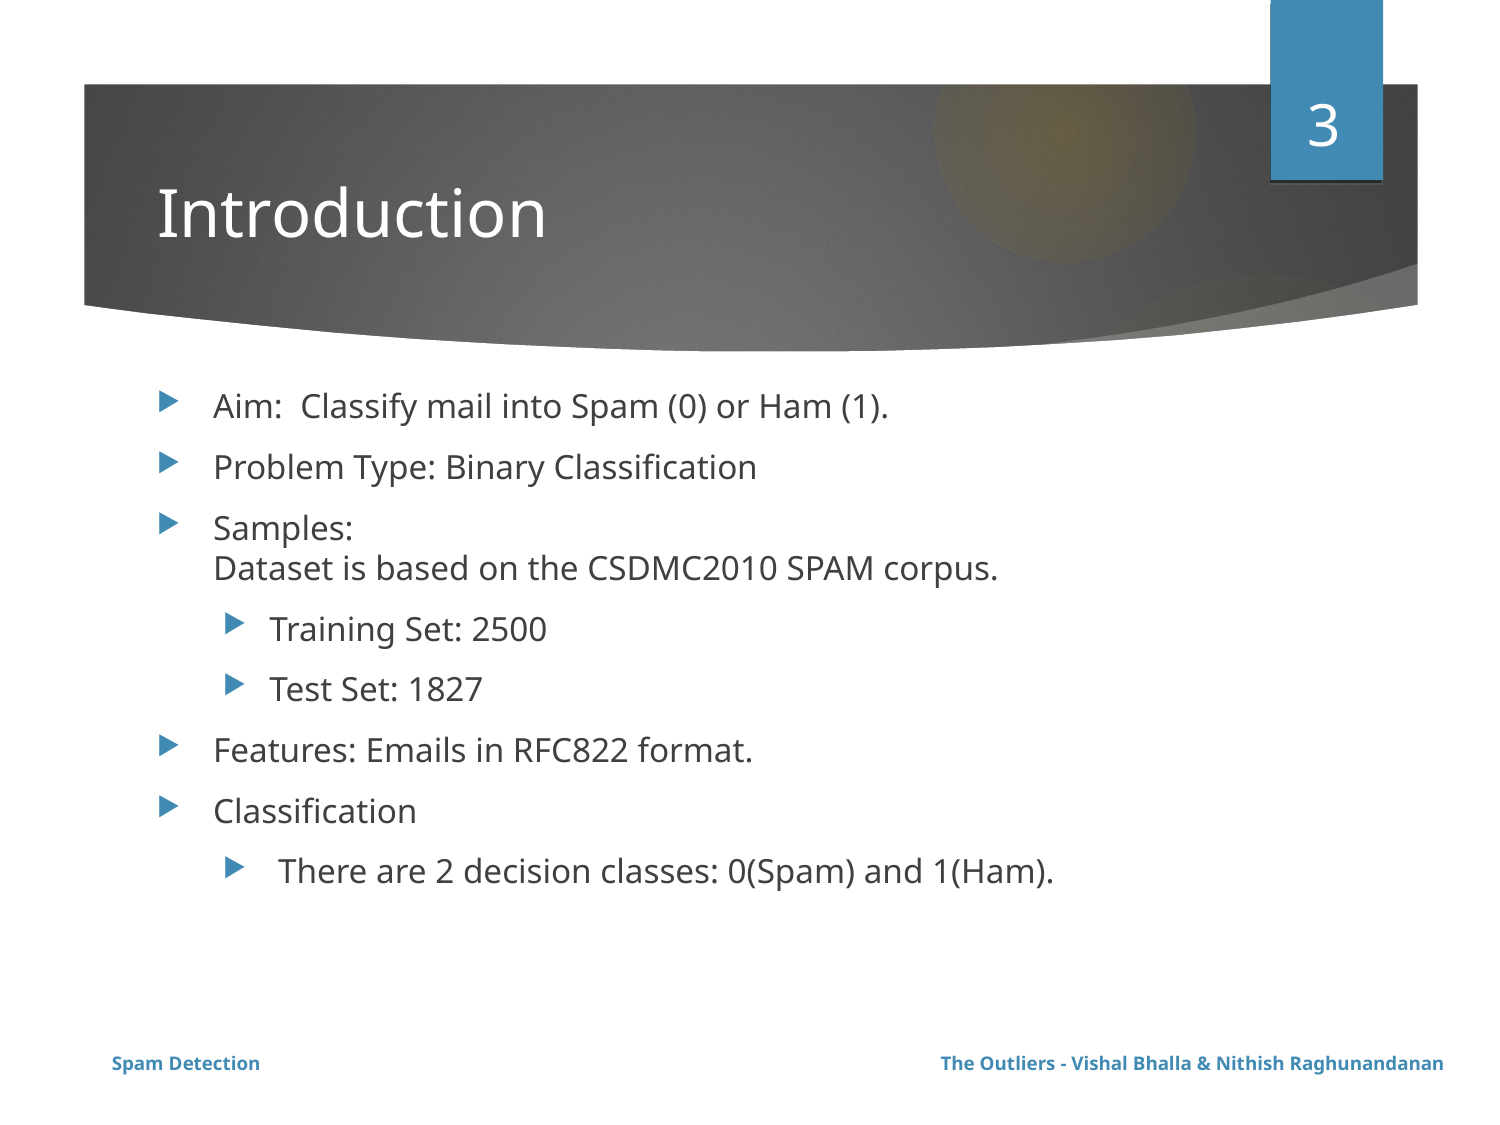

# Introduction
Aim: Classify mail into Spam (0) or Ham (1).
Problem Type: Binary Classification
Samples:
Dataset is based on the CSDMC2010 SPAM corpus.
Training Set: 2500
Test Set: 1827
Features: Emails in RFC822 format.
Classification
 There are 2 decision classes: 0(Spam) and 1(Ham).
The Outliers - Vishal Bhalla & Nithish Raghunandanan
Spam Detection